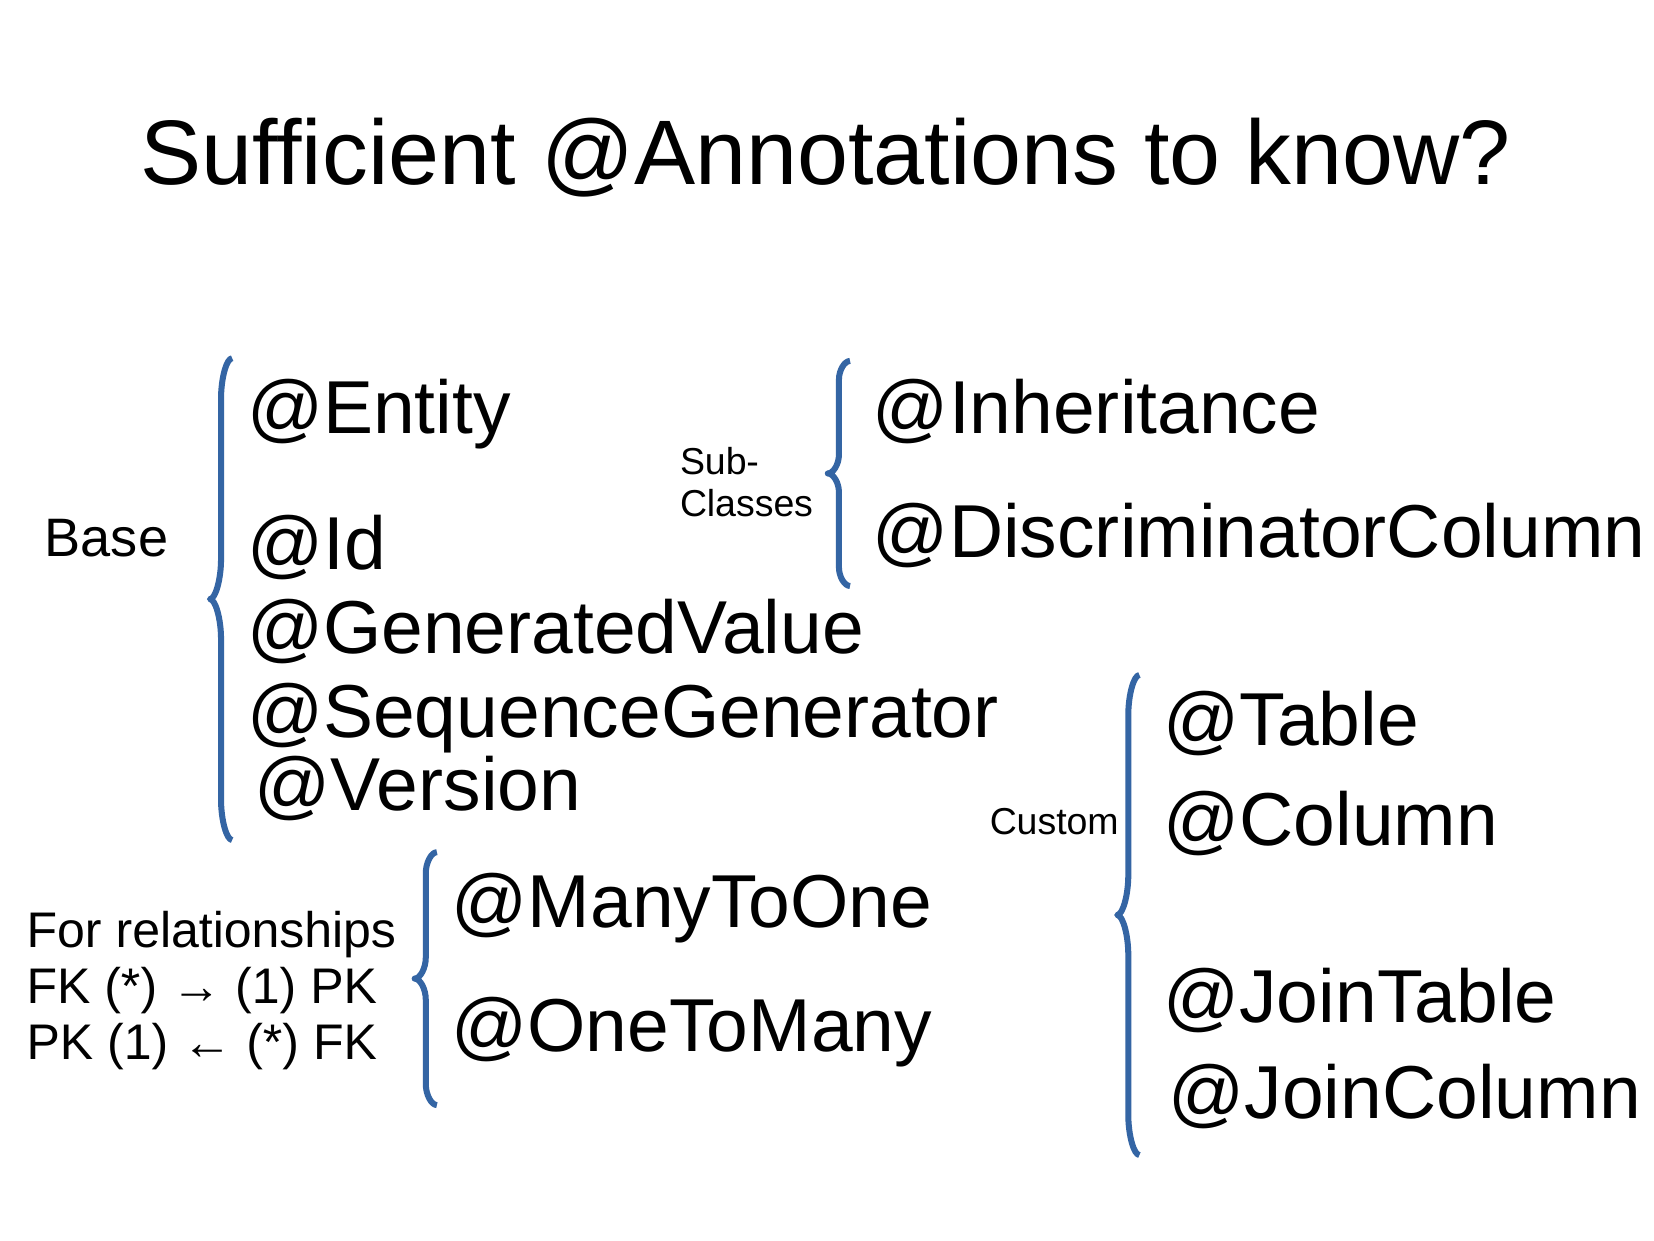

# Sufficient @Annotations to know?
@Entity
@Inheritance
Sub-
Classes
@DiscriminatorColumn
@Id
@GeneratedValue
@SequenceGenerator
Base
@Table
@Version
@Column
Custom
@ManyToOne
For relationships
FK (*) → (1) PK
PK (1) ← (*) FK
@JoinTable
@OneToMany
@JoinColumn